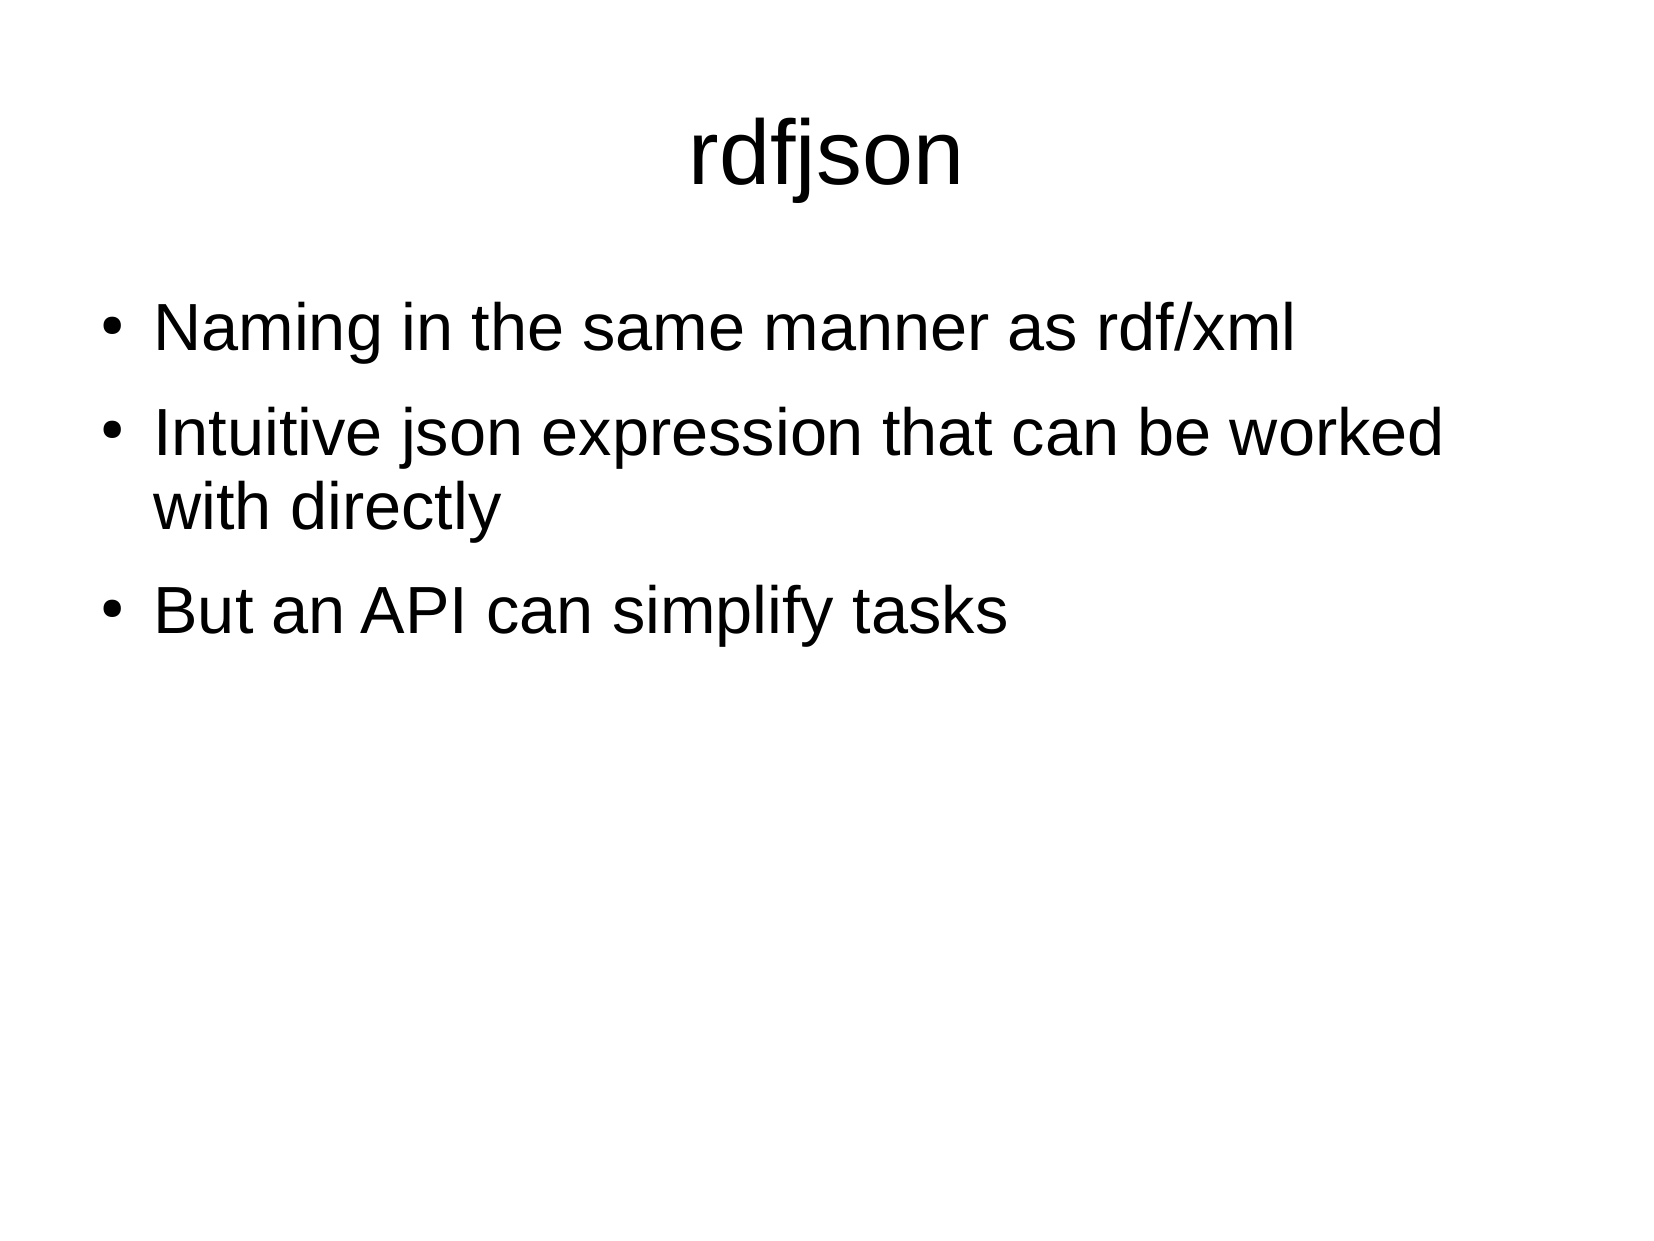

# rdfjson
Naming in the same manner as rdf/xml
Intuitive json expression that can be worked with directly
But an API can simplify tasks